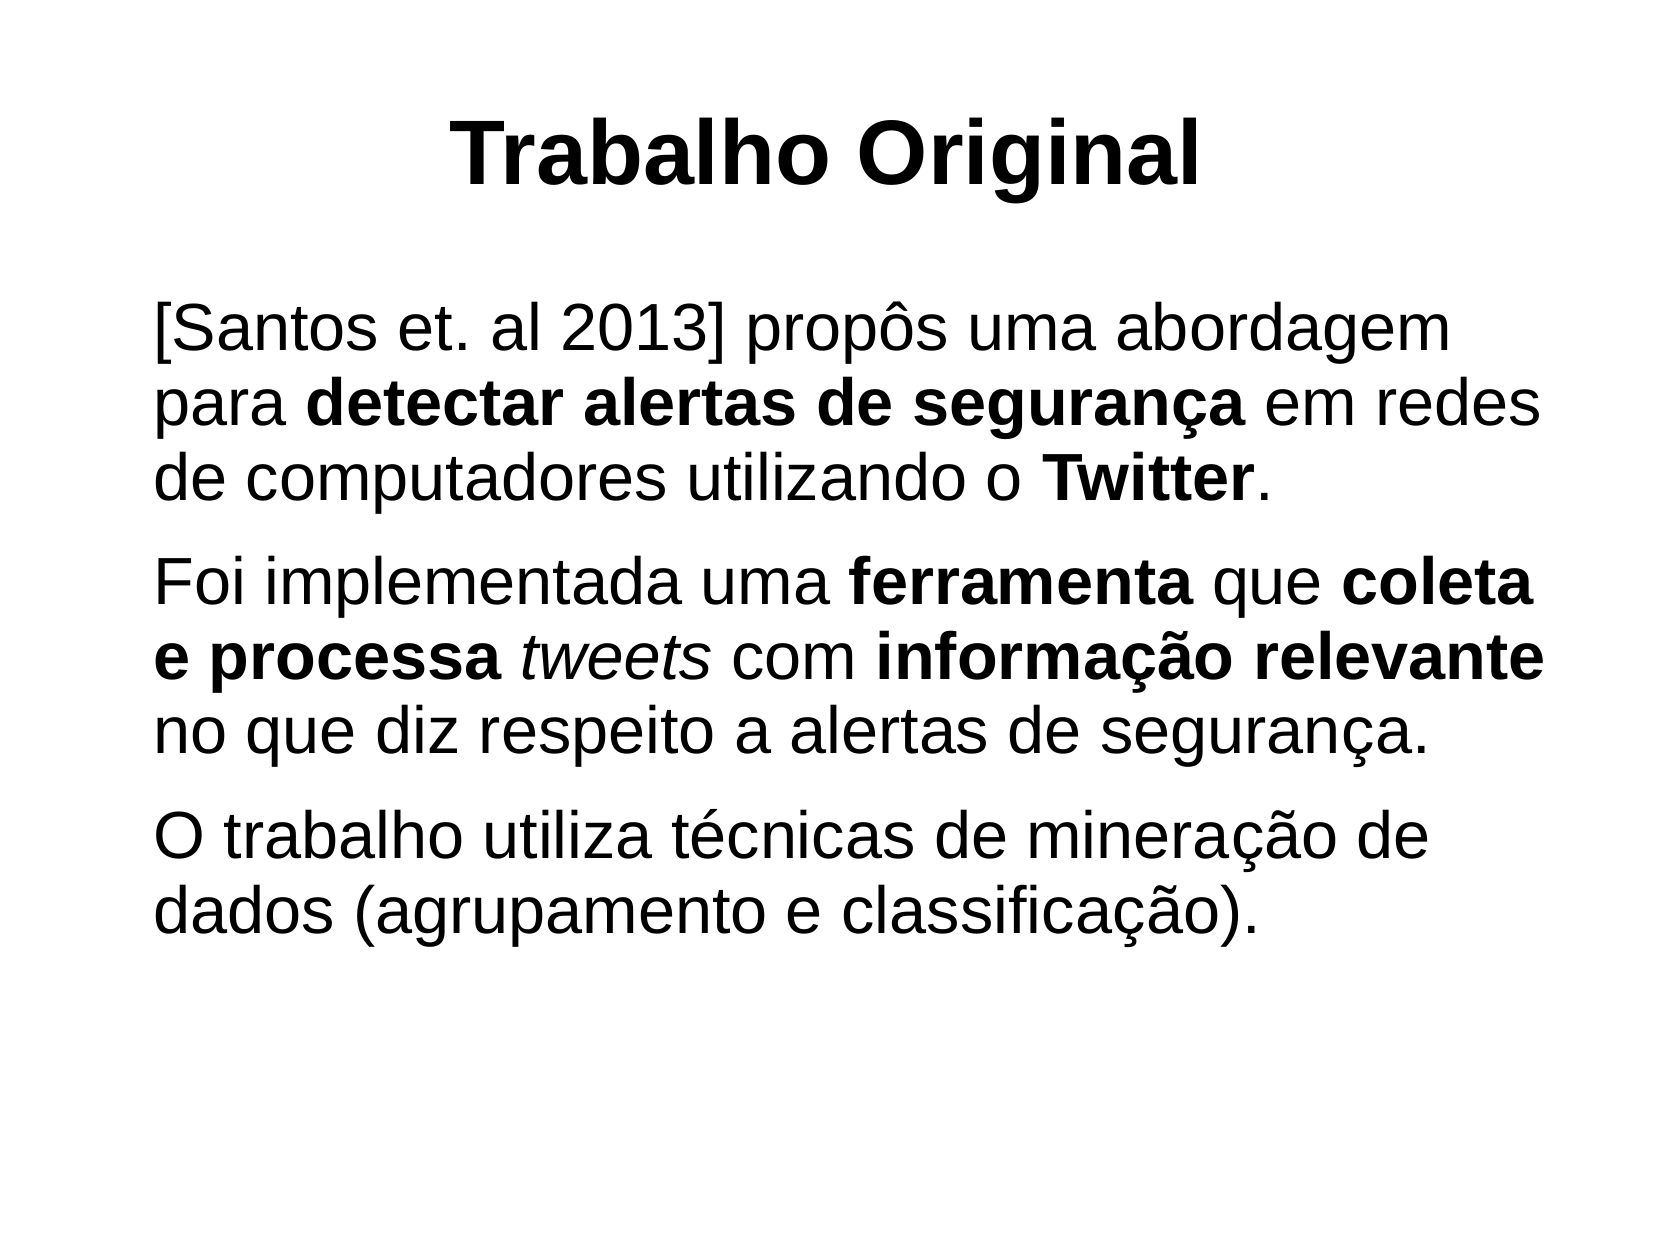

# Trabalho Original
[Santos et. al 2013] propôs uma abordagem para detectar alertas de segurança em redes de computadores utilizando o Twitter.
Foi implementada uma ferramenta que coleta e processa tweets com informação relevante no que diz respeito a alertas de segurança.
O trabalho utiliza técnicas de mineração de dados (agrupamento e classificação).